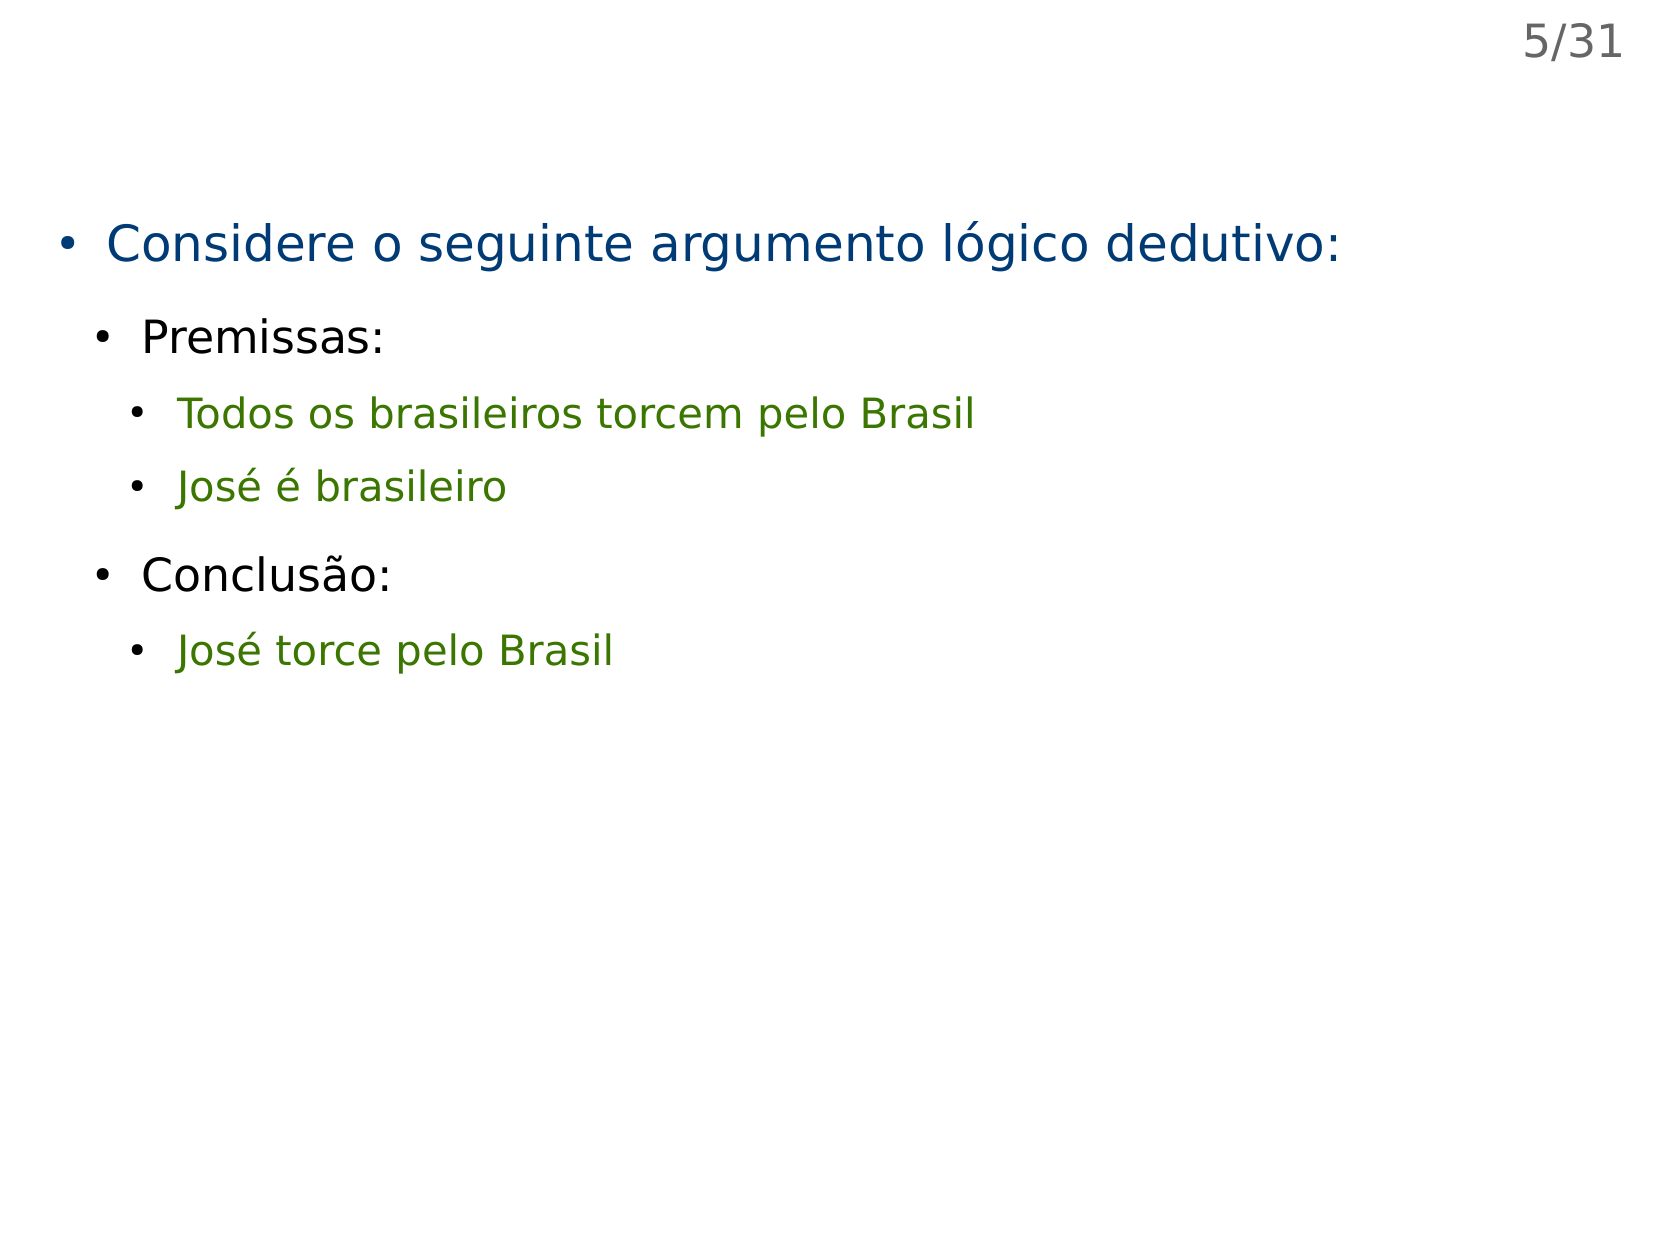

5
#
Considere o seguinte argumento lógico dedutivo:
Premissas:
Todos os brasileiros torcem pelo Brasil
José é brasileiro
Conclusão:
José torce pelo Brasil